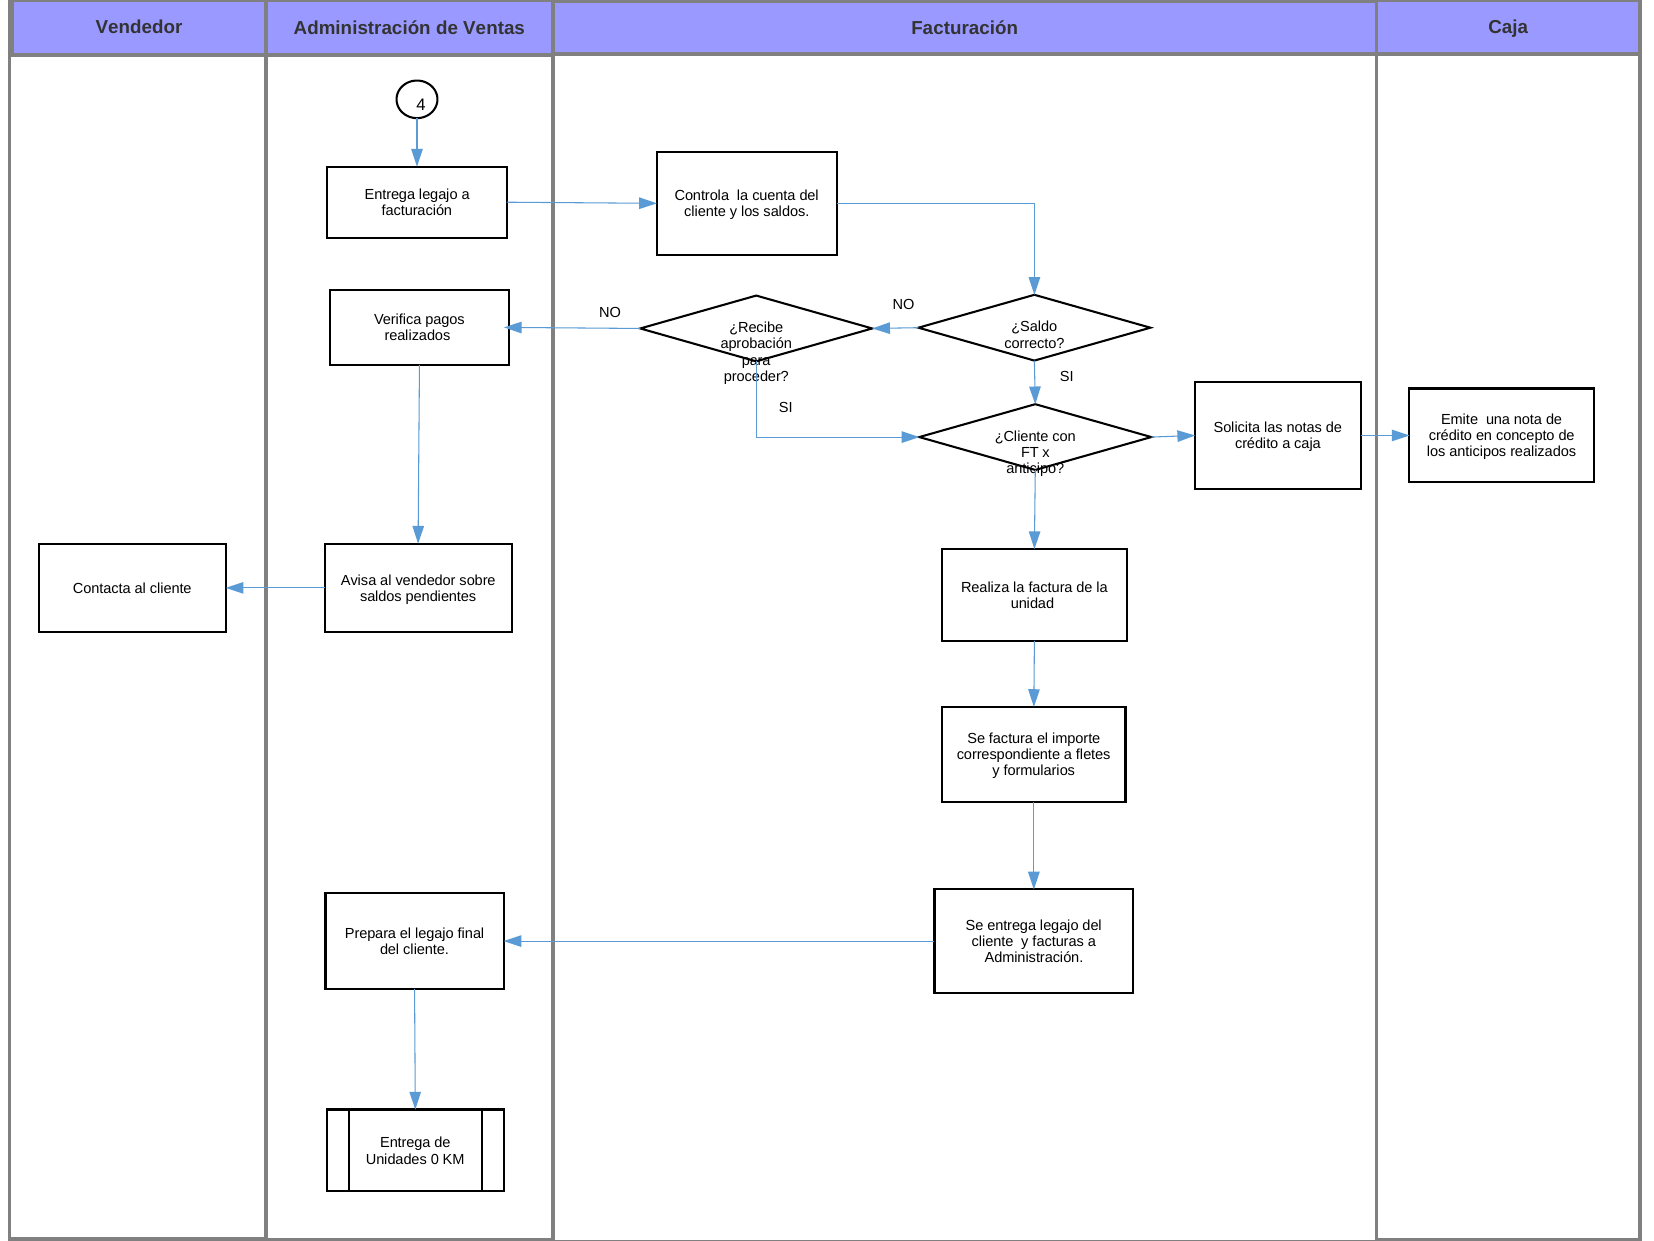

Administración de Ventas
Vendedor
Caja
Facturación
4
Controla la cuenta del cliente y los saldos.
Entrega legajo a facturación
NO
Verifica pagos realizados
¿Saldo correcto?
¿Recibe aprobación para proceder?
NO
SI
Solicita las notas de crédito a caja
Emite una nota de crédito en concepto de los anticipos realizados
SI
¿Cliente con FT x anticipo?
Contacta al cliente
Avisa al vendedor sobre saldos pendientes
Realiza la factura de la unidad
Se factura el importe correspondiente a fletes y formularios
Se entrega legajo del cliente y facturas a Administración.
Prepara el legajo final del cliente.
Entrega de Unidades 0 KM